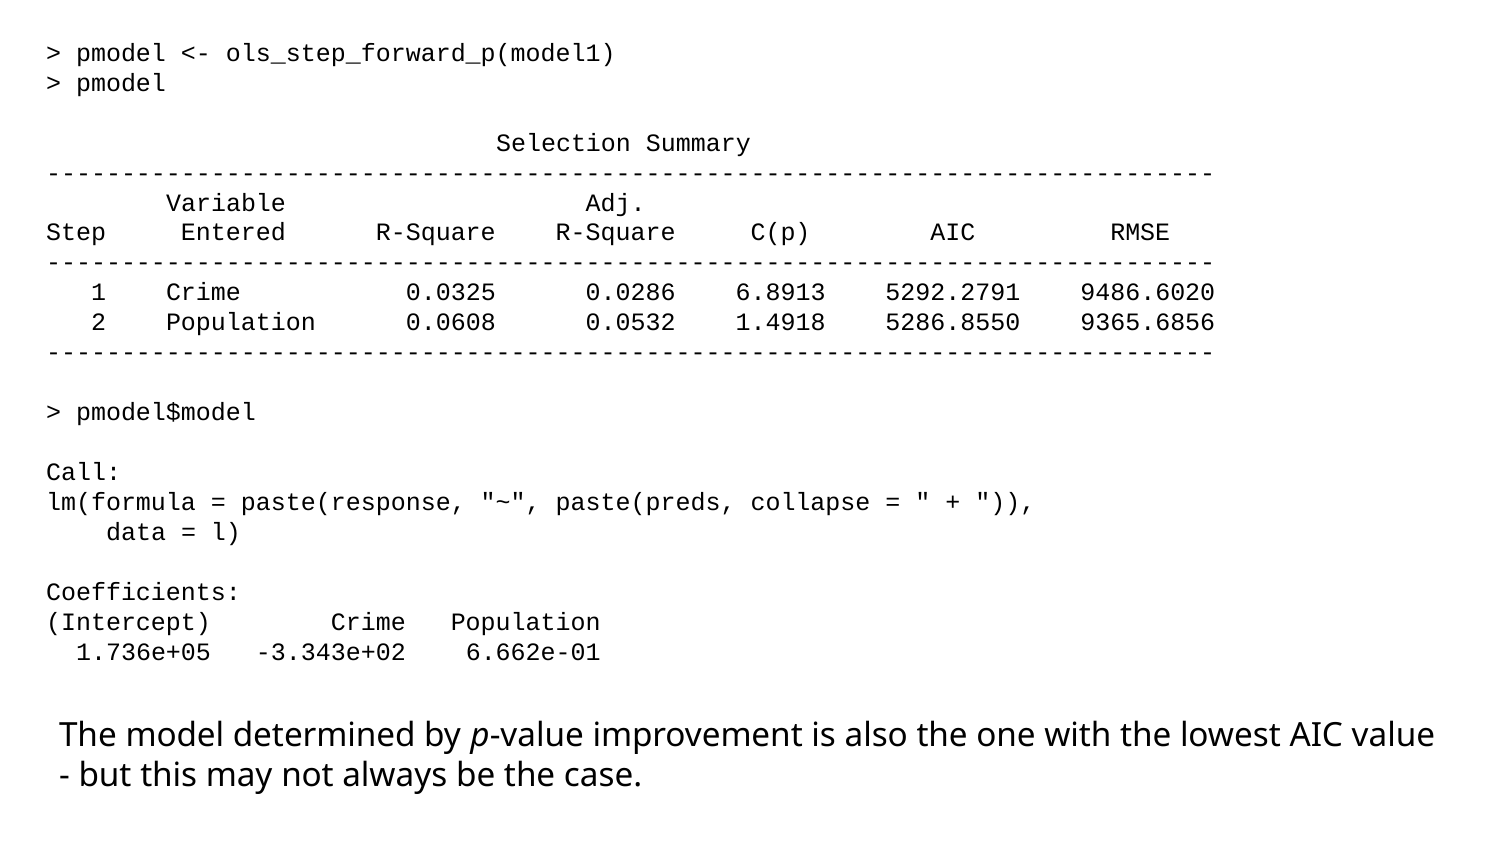

> pmodel <- ols_step_forward_p(model1)
> pmodel
 Selection Summary
------------------------------------------------------------------------------
 Variable Adj.
Step Entered R-Square R-Square C(p) AIC RMSE
------------------------------------------------------------------------------
 1 Crime 0.0325 0.0286 6.8913 5292.2791 9486.6020
 2 Population 0.0608 0.0532 1.4918 5286.8550 9365.6856
------------------------------------------------------------------------------
> pmodel$model
Call:
lm(formula = paste(response, "~", paste(preds, collapse = " + ")),
 data = l)
Coefficients:
(Intercept) Crime Population
 1.736e+05 -3.343e+02 6.662e-01
The model determined by p-value improvement is also the one with the lowest AIC value - but this may not always be the case.